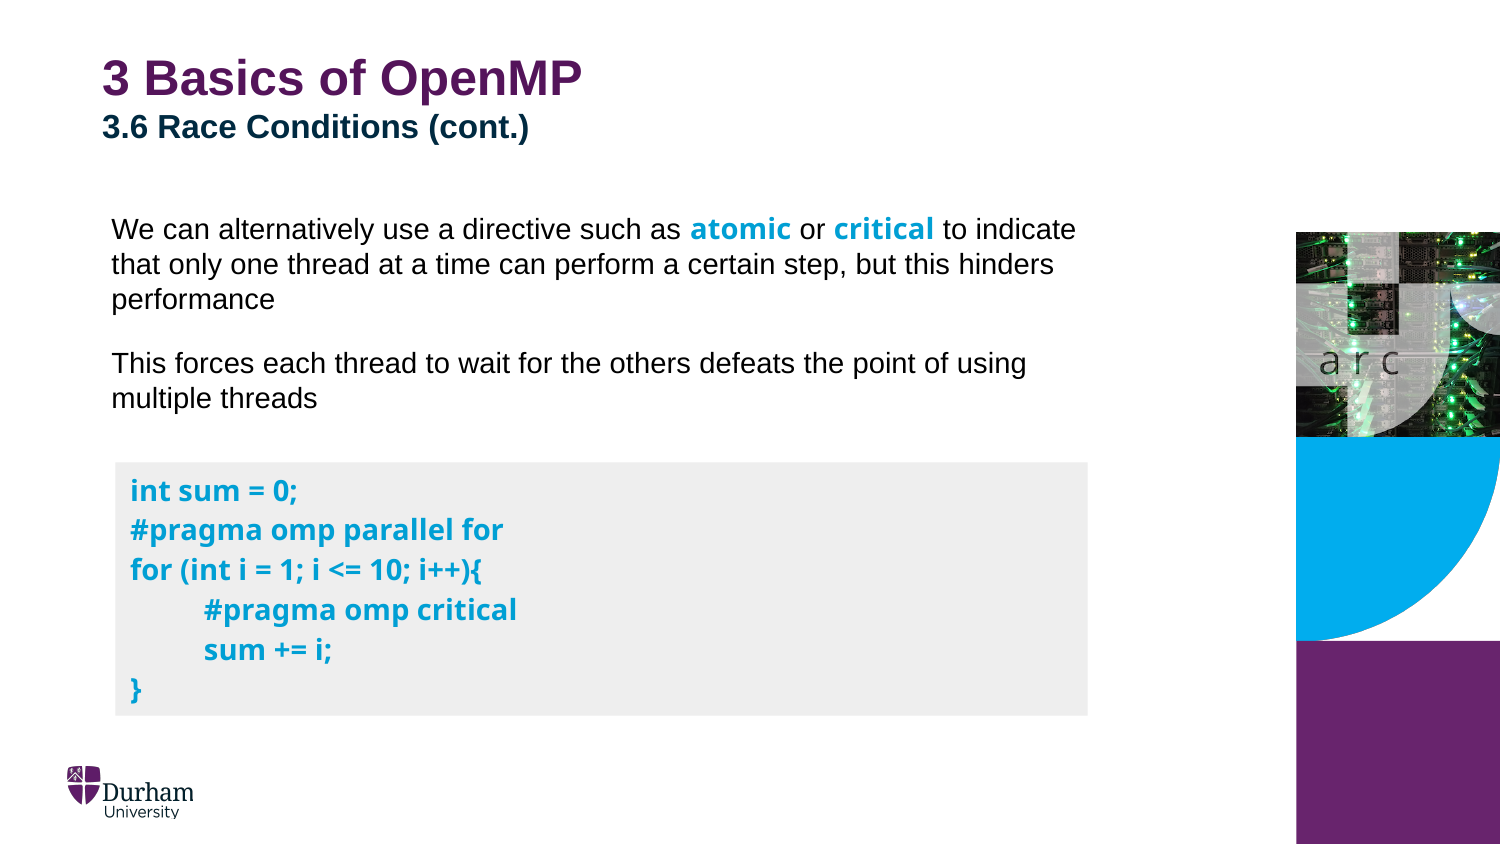

# 3 Basics of OpenMP 3.6 Race Conditions (cont.)
We can alternatively use a directive such as atomic or critical to indicate that only one thread at a time can perform a certain step, but this hinders performance
This forces each thread to wait for the others defeats the point of using multiple threads
int sum = 0;
#pragma omp parallel for
for (int i = 1; i <= 10; i++){
	#pragma omp critical
	sum += i;
}